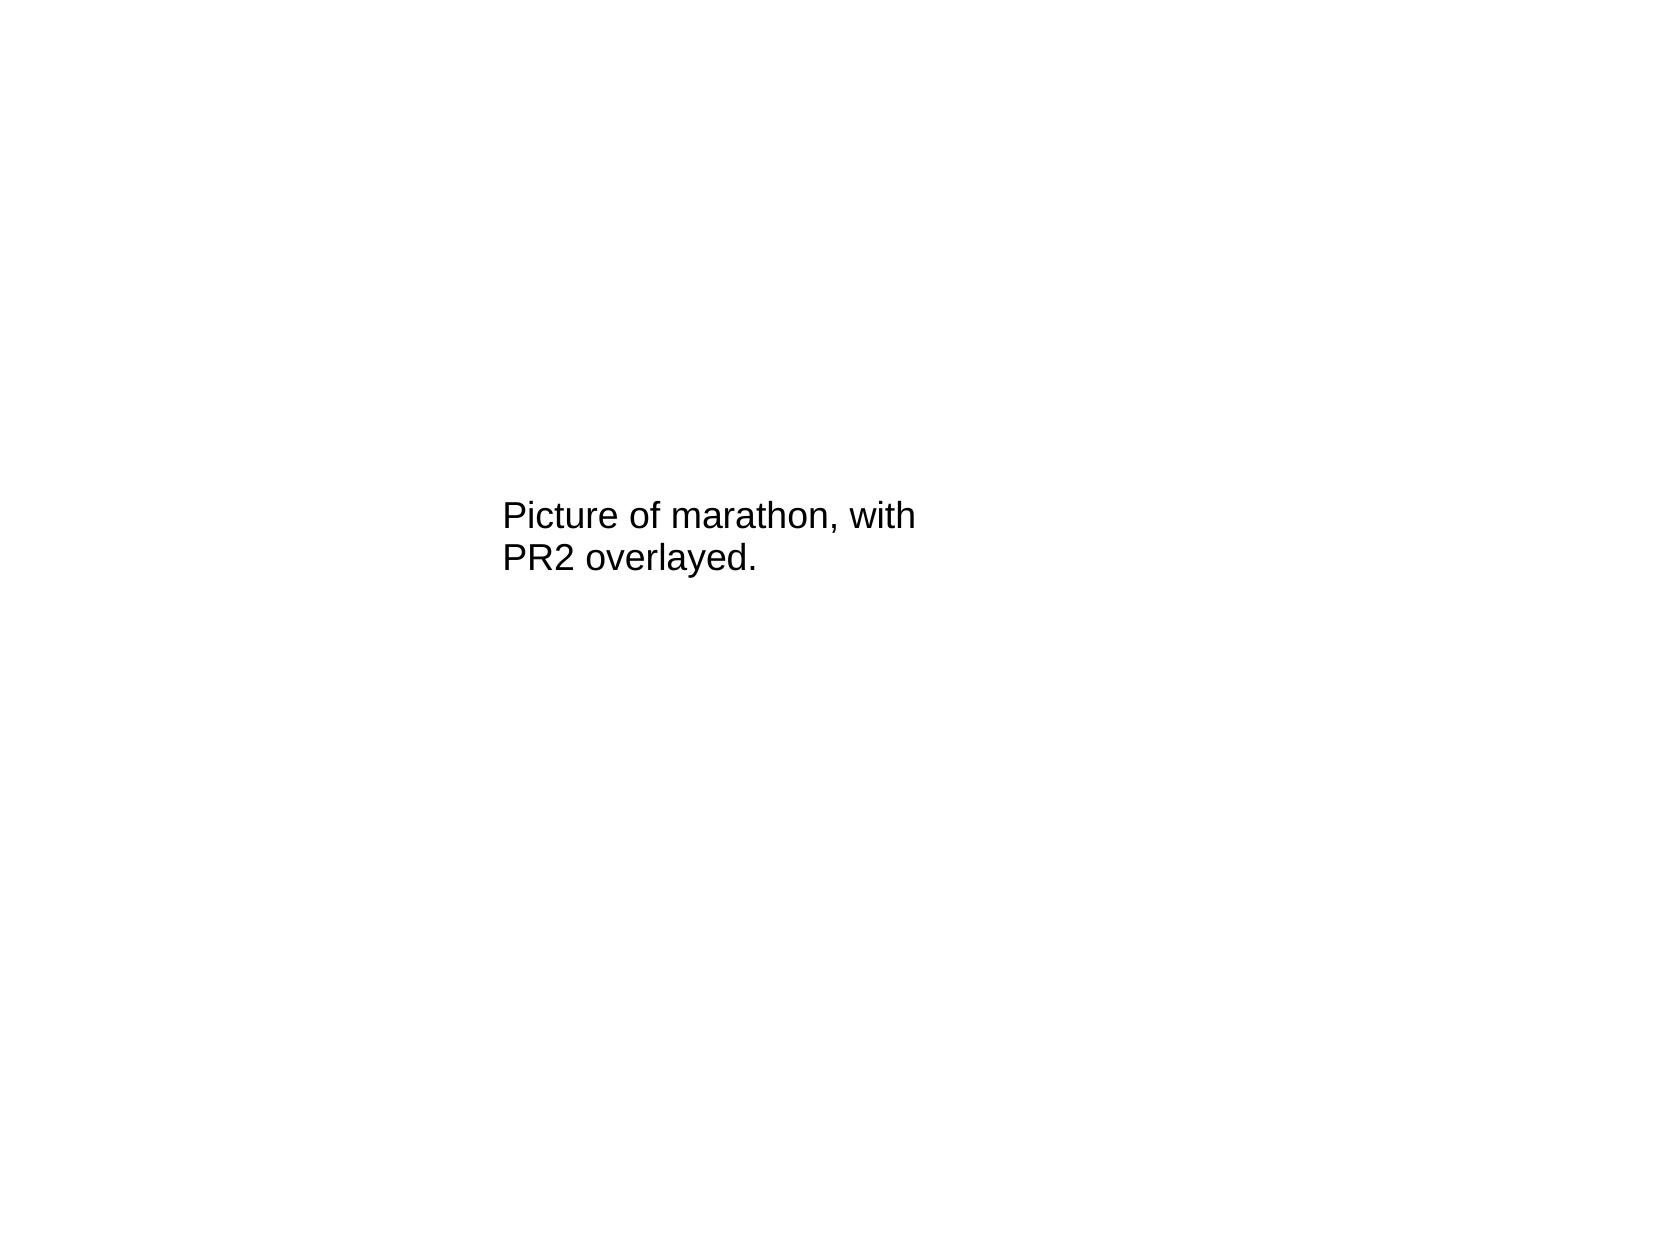

#
Picture of marathon, with PR2 overlayed.